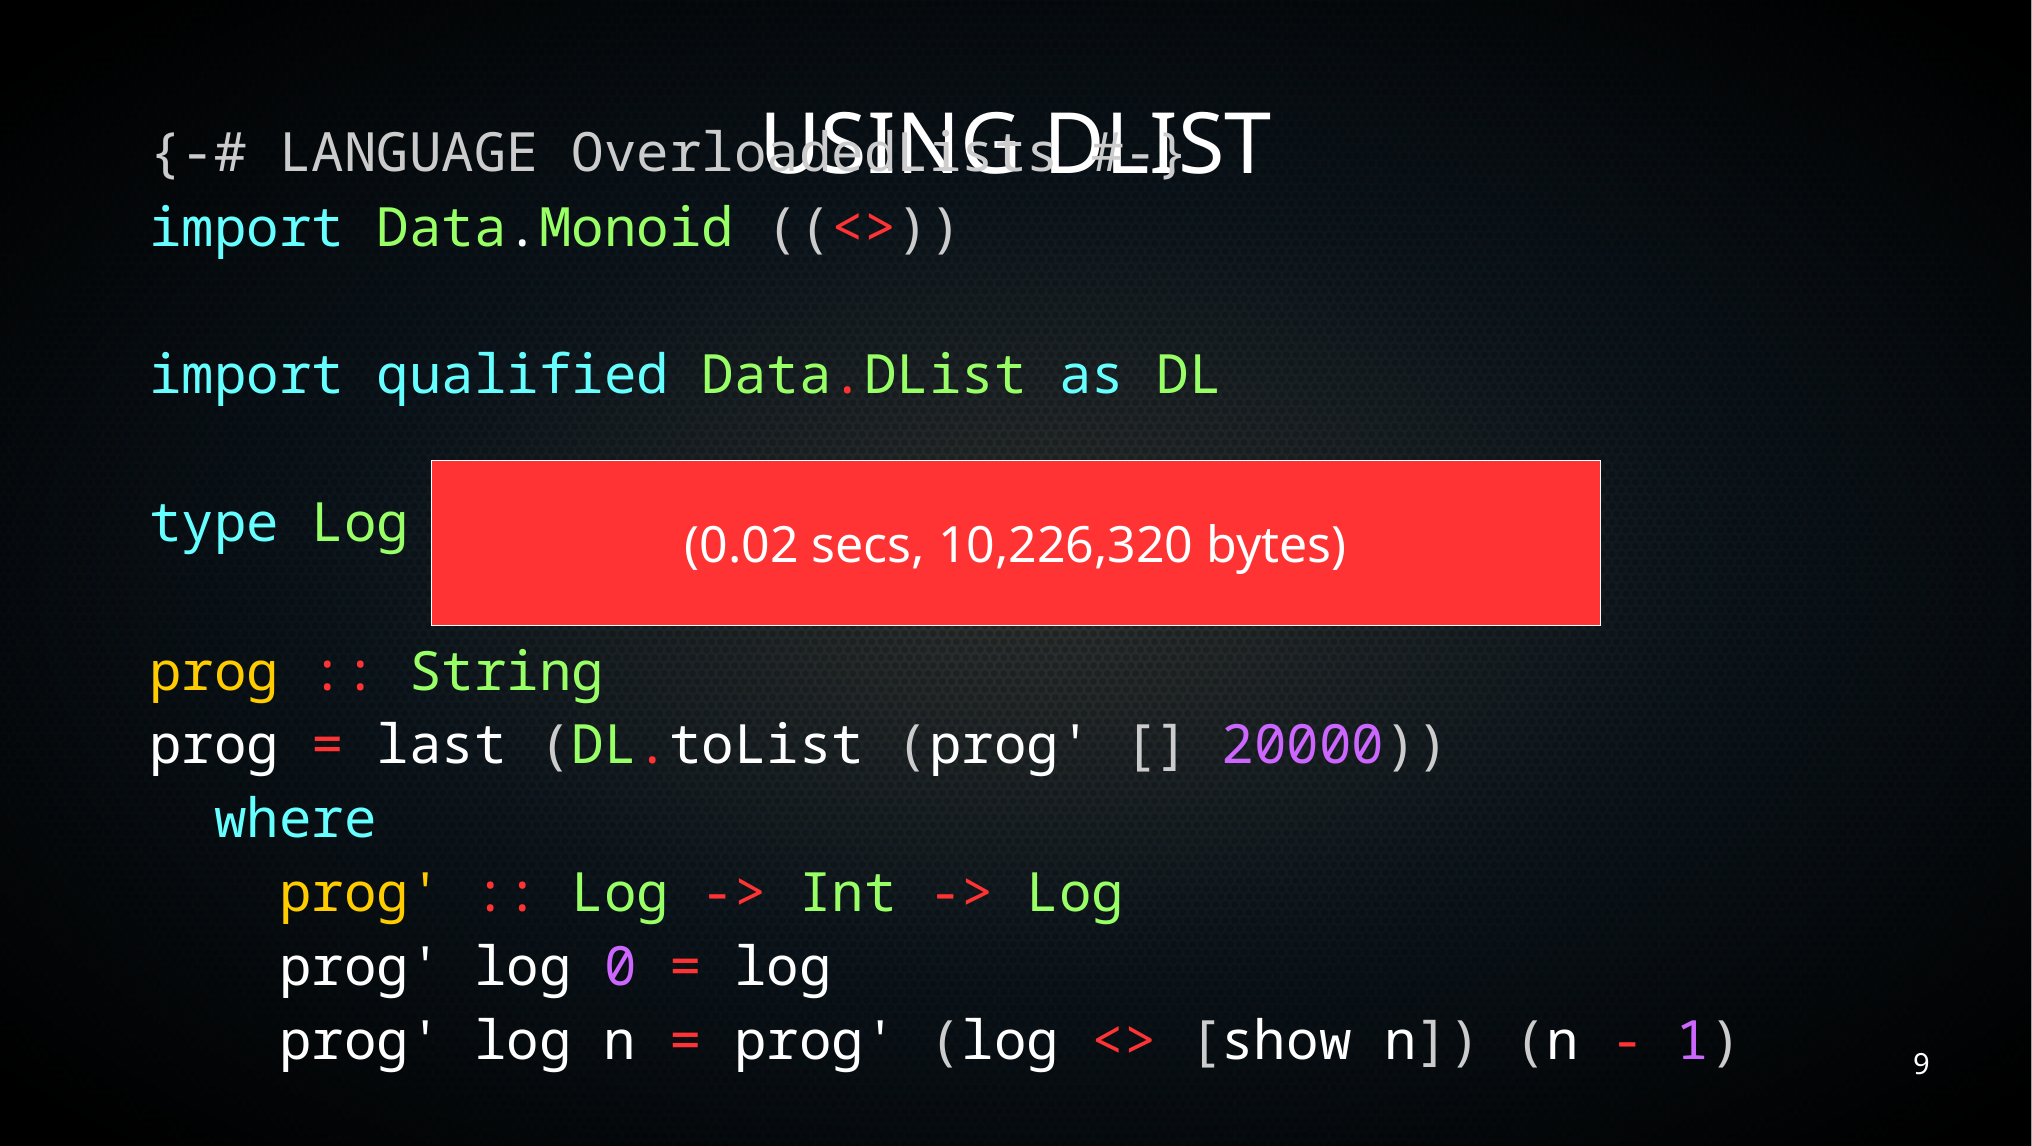

# USING DLIST
{-# LANGUAGE OverloadedLists #-}
import Data.Monoid ((<>))
import qualified Data.DList as DL
type Log = DL.DList String
prog :: String
prog = last (DL.toList (prog' [] 20000))
 where
 prog' :: Log -> Int -> Log
 prog' log 0 = log
 prog' log n = prog' (log <> [show n]) (n - 1)
(0.02 secs, 10,226,320 bytes)
9